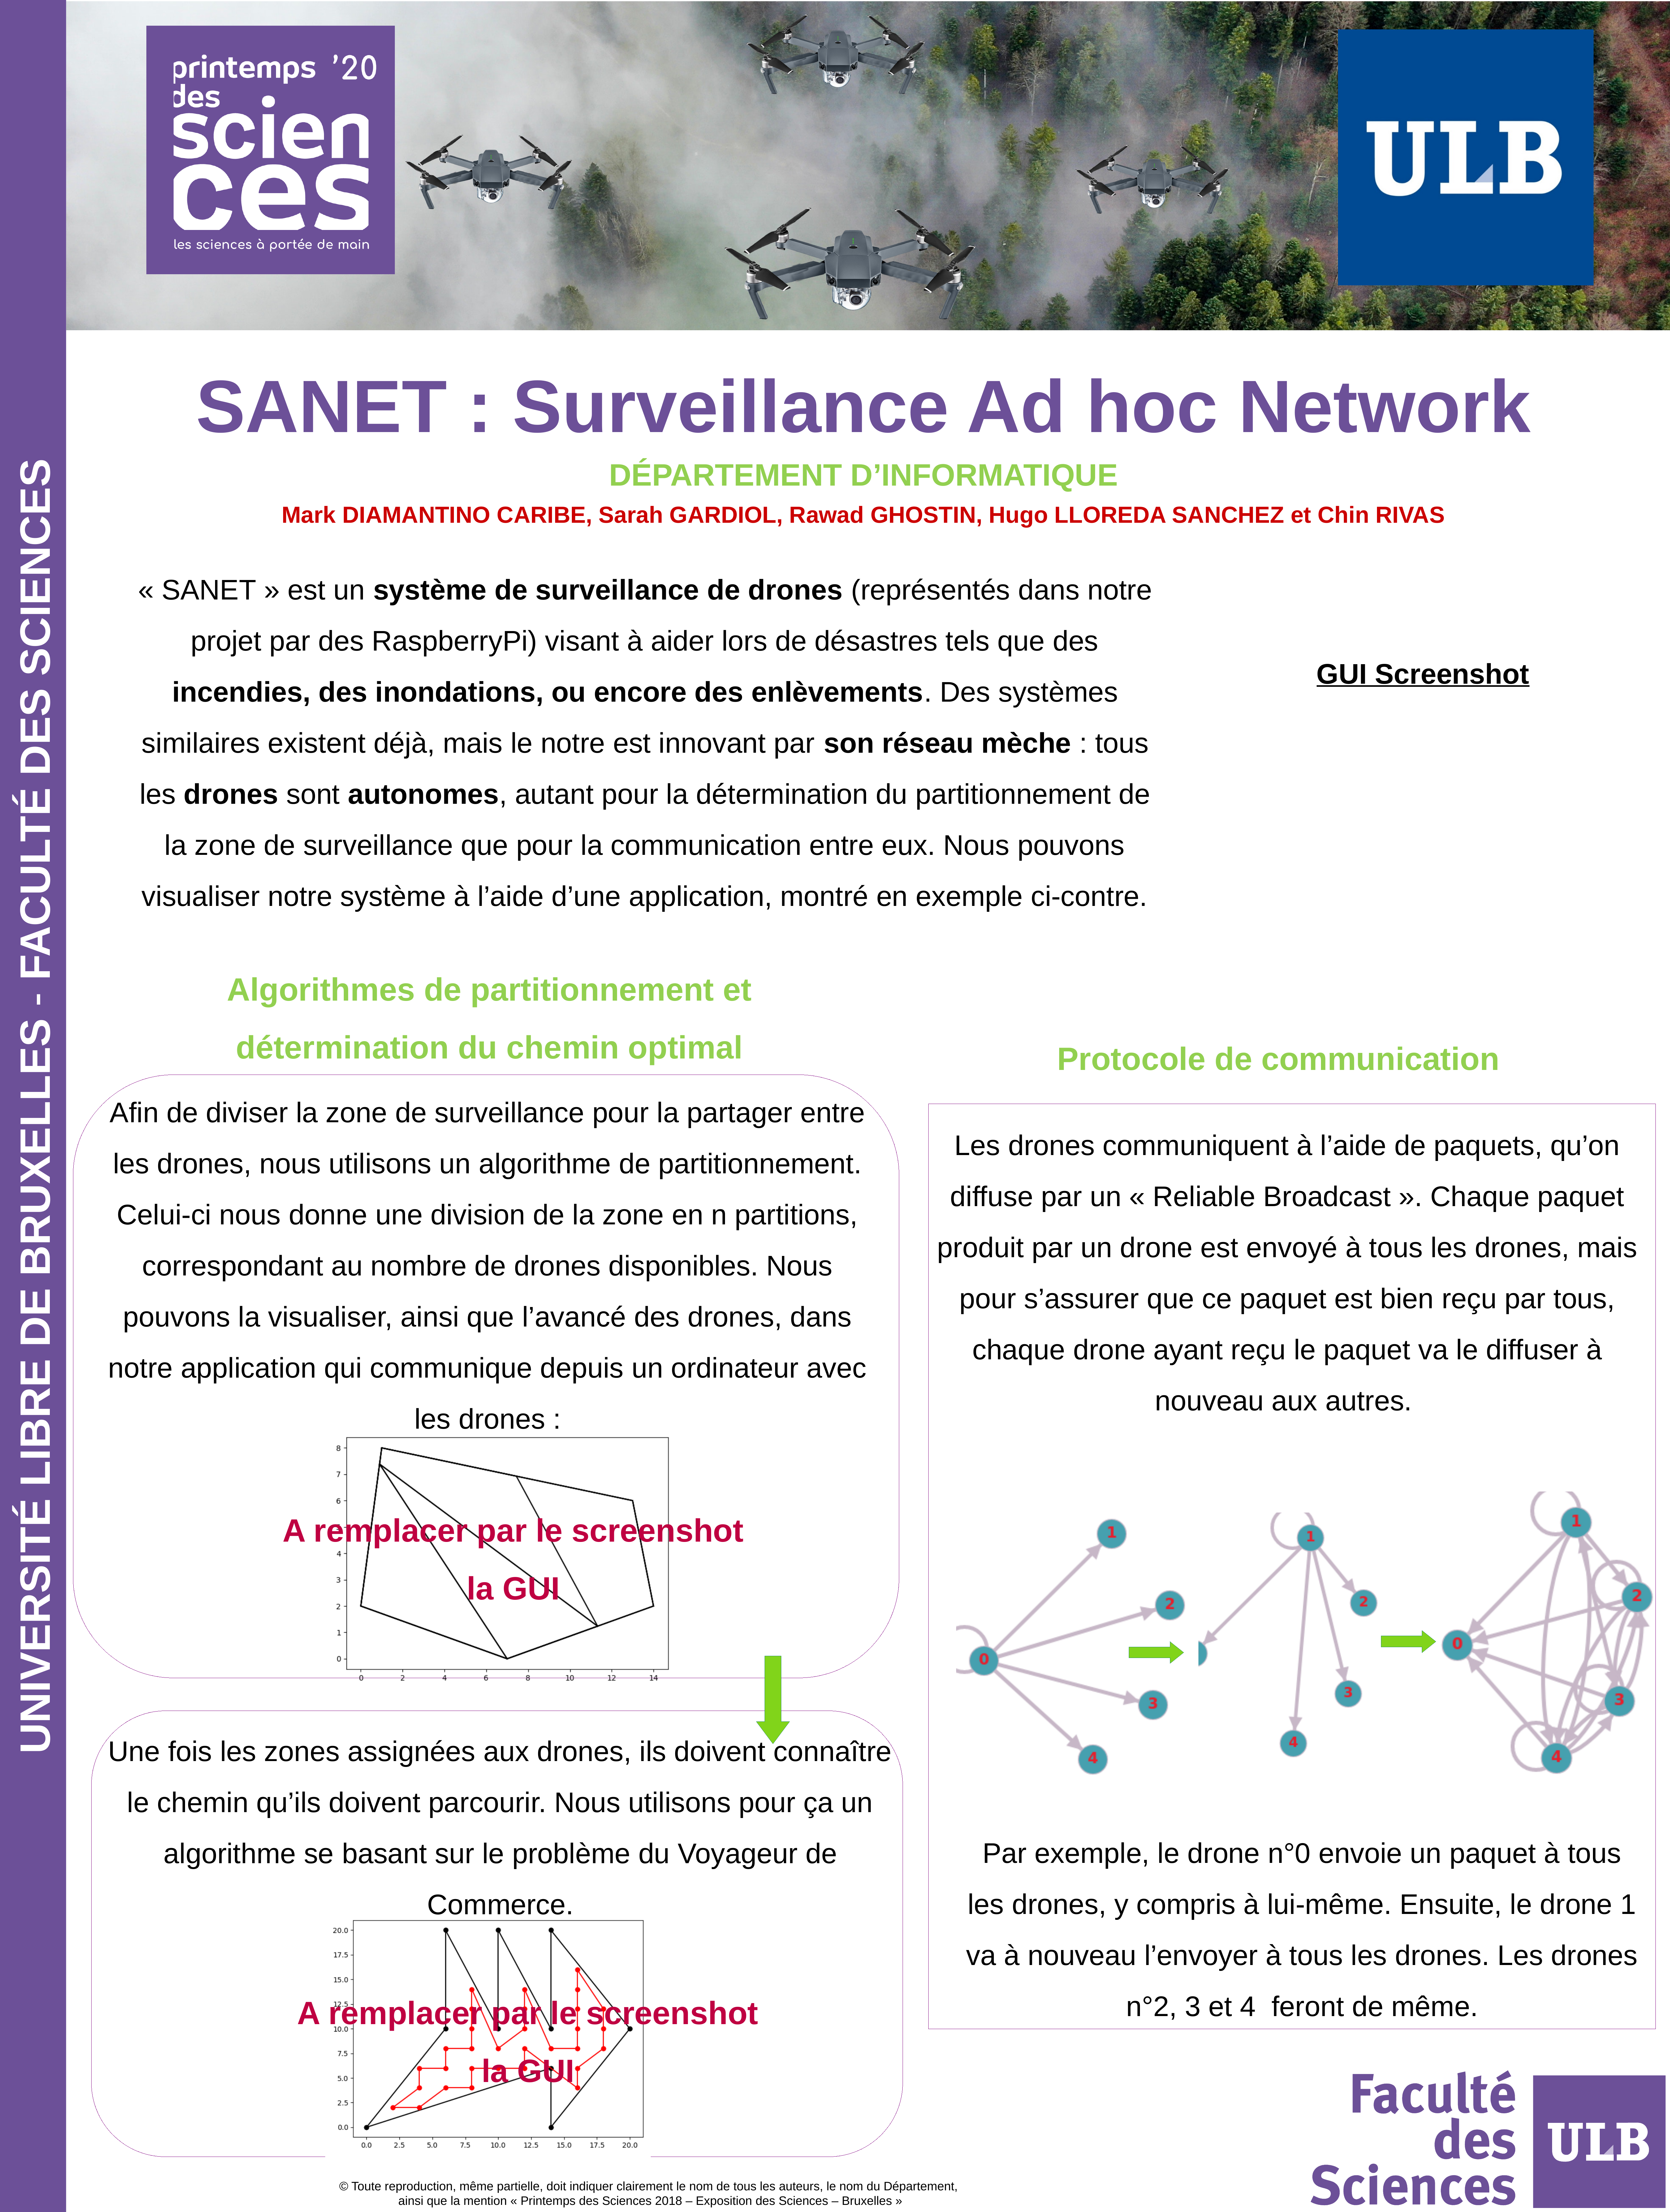

SANET : Surveillance Ad hoc Network
DÉPARTEMENT D’INFORMATIQUE
Mark DIAMANTINO CARIBE, Sarah GARDIOL, Rawad GHOSTIN, Hugo LLOREDA SANCHEZ et Chin RIVAS
« SANET » est un système de surveillance de drones (représentés dans notre projet par des RaspberryPi) visant à aider lors de désastres tels que des incendies, des inondations, ou encore des enlèvements. Des systèmes similaires existent déjà, mais le notre est innovant par son réseau mèche : tous les drones sont autonomes, autant pour la détermination du partitionnement de la zone de surveillance que pour la communication entre eux. Nous pouvons visualiser notre système à l’aide d’une application, montré en exemple ci-contre.
GUI Screenshot
Algorithmes de partitionnement et détermination du chemin optimal
Protocole de communication
UNIVERSITÉ LIBRE DE BRUXELLES - FACULTÉ DES SCIENCES
Afin de diviser la zone de surveillance pour la partager entre les drones, nous utilisons un algorithme de partitionnement. Celui-ci nous donne une division de la zone en n partitions, correspondant au nombre de drones disponibles. Nous pouvons la visualiser, ainsi que l’avancé des drones, dans notre application qui communique depuis un ordinateur avec les drones :
Les drones communiquent à l’aide de paquets, qu’on diffuse par un « Reliable Broadcast ». Chaque paquet produit par un drone est envoyé à tous les drones, mais pour s’assurer que ce paquet est bien reçu par tous, chaque drone ayant reçu le paquet va le diffuser à nouveau aux autres.
A remplacer par le screenshot la GUI
Une fois les zones assignées aux drones, ils doivent connaître le chemin qu’ils doivent parcourir. Nous utilisons pour ça un algorithme se basant sur le problème du Voyageur de Commerce.
Par exemple, le drone n°0 envoie un paquet à tous les drones, y compris à lui-même. Ensuite, le drone 1 va à nouveau l’envoyer à tous les drones. Les drones n°2, 3 et 4 feront de même.
A remplacer par le screenshot la GUI
© Toute reproduction, même partielle, doit indiquer clairement le nom de tous les auteurs, le nom du Département,
ainsi que la mention « Printemps des Sciences 2018 – Exposition des Sciences – Bruxelles »